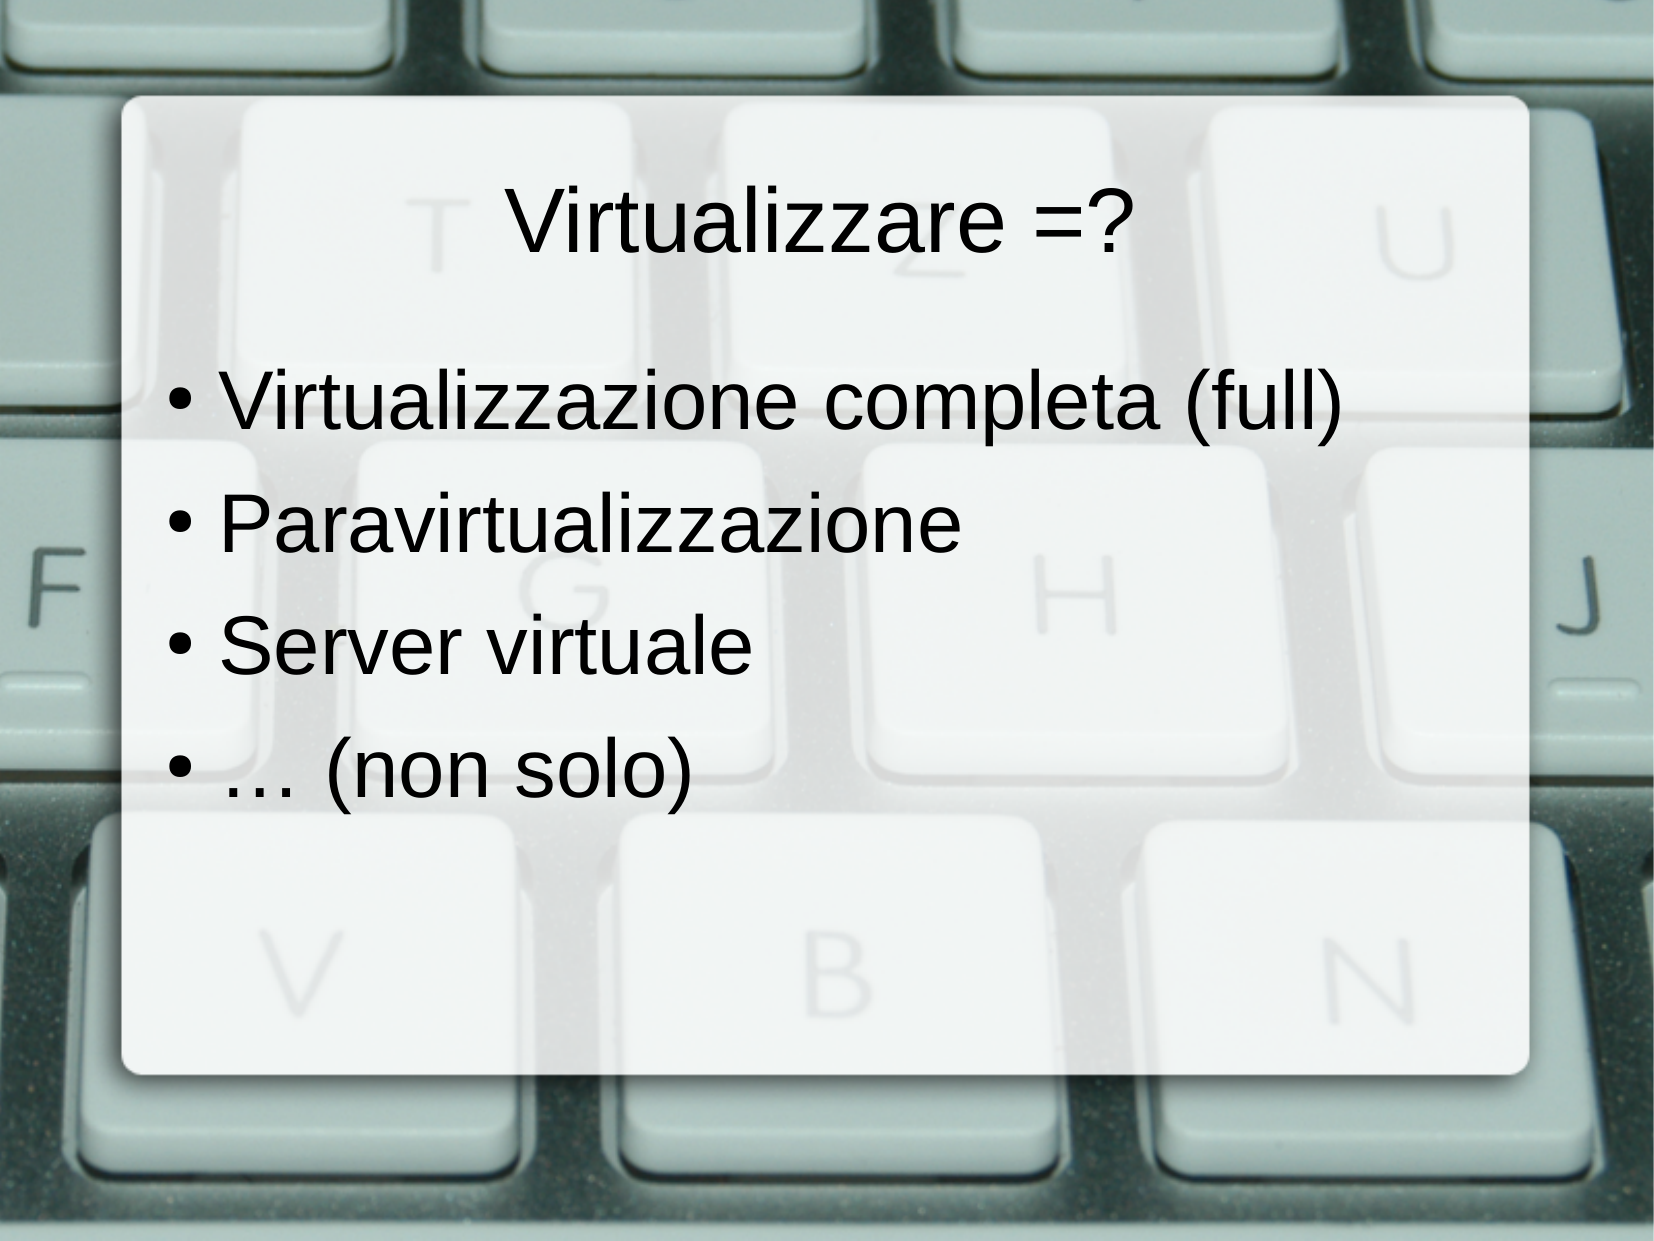

# Virtualizzare =?
Virtualizzazione completa (full)
Paravirtualizzazione
Server virtuale
… (non solo)